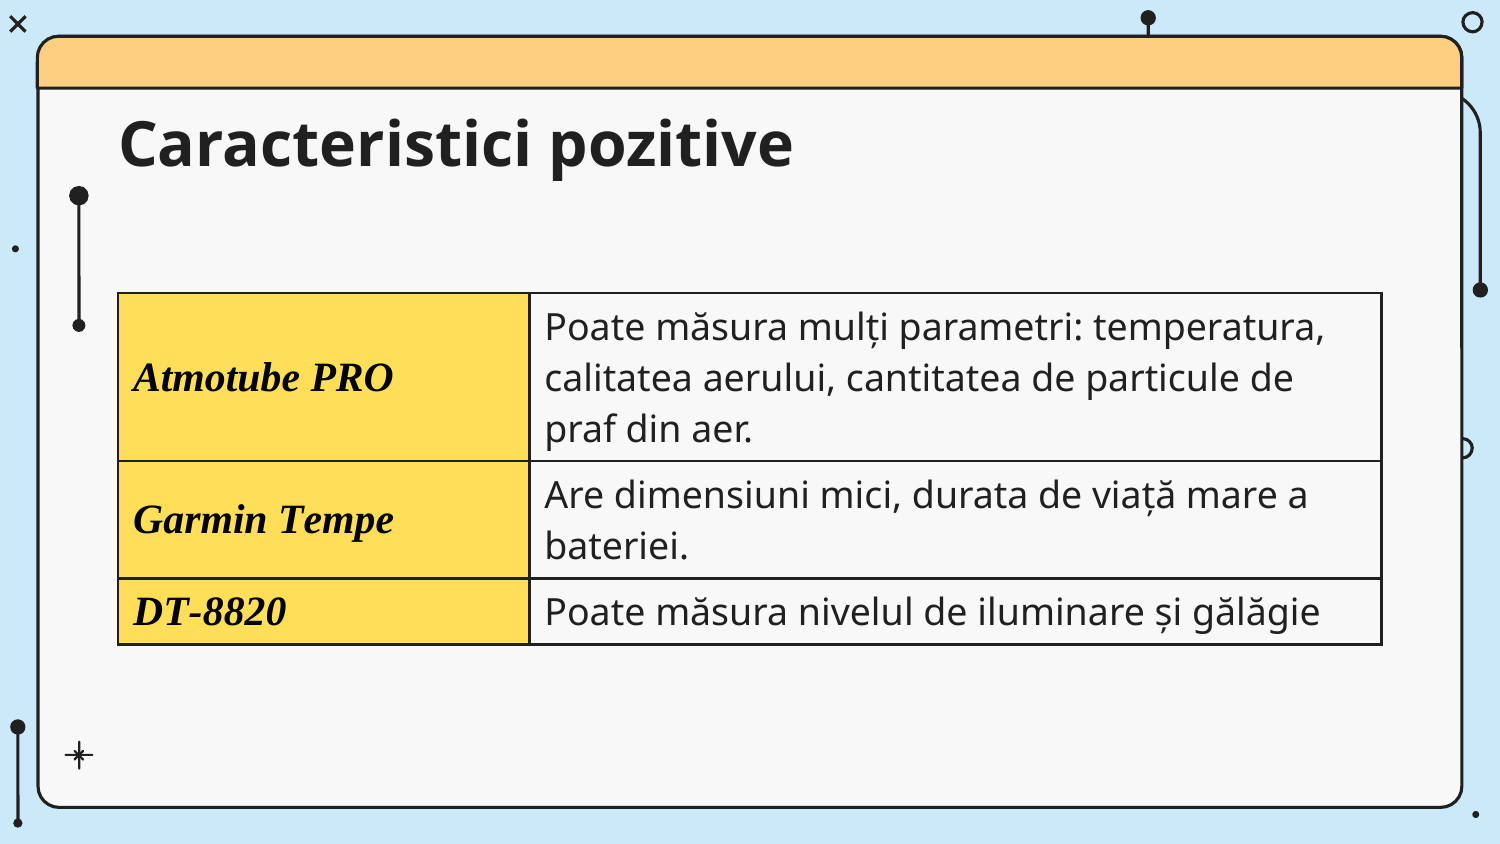

# Caracteristici pozitive
| Atmotube PRO | Poate măsura mulți parametri: temperatura, calitatea aerului, cantitatea de particule de praf din aer. |
| --- | --- |
| Garmin Tempe | Are dimensiuni mici, durata de viață mare a bateriei. |
| DT-8820 | Poate măsura nivelul de iluminare și gălăgie |